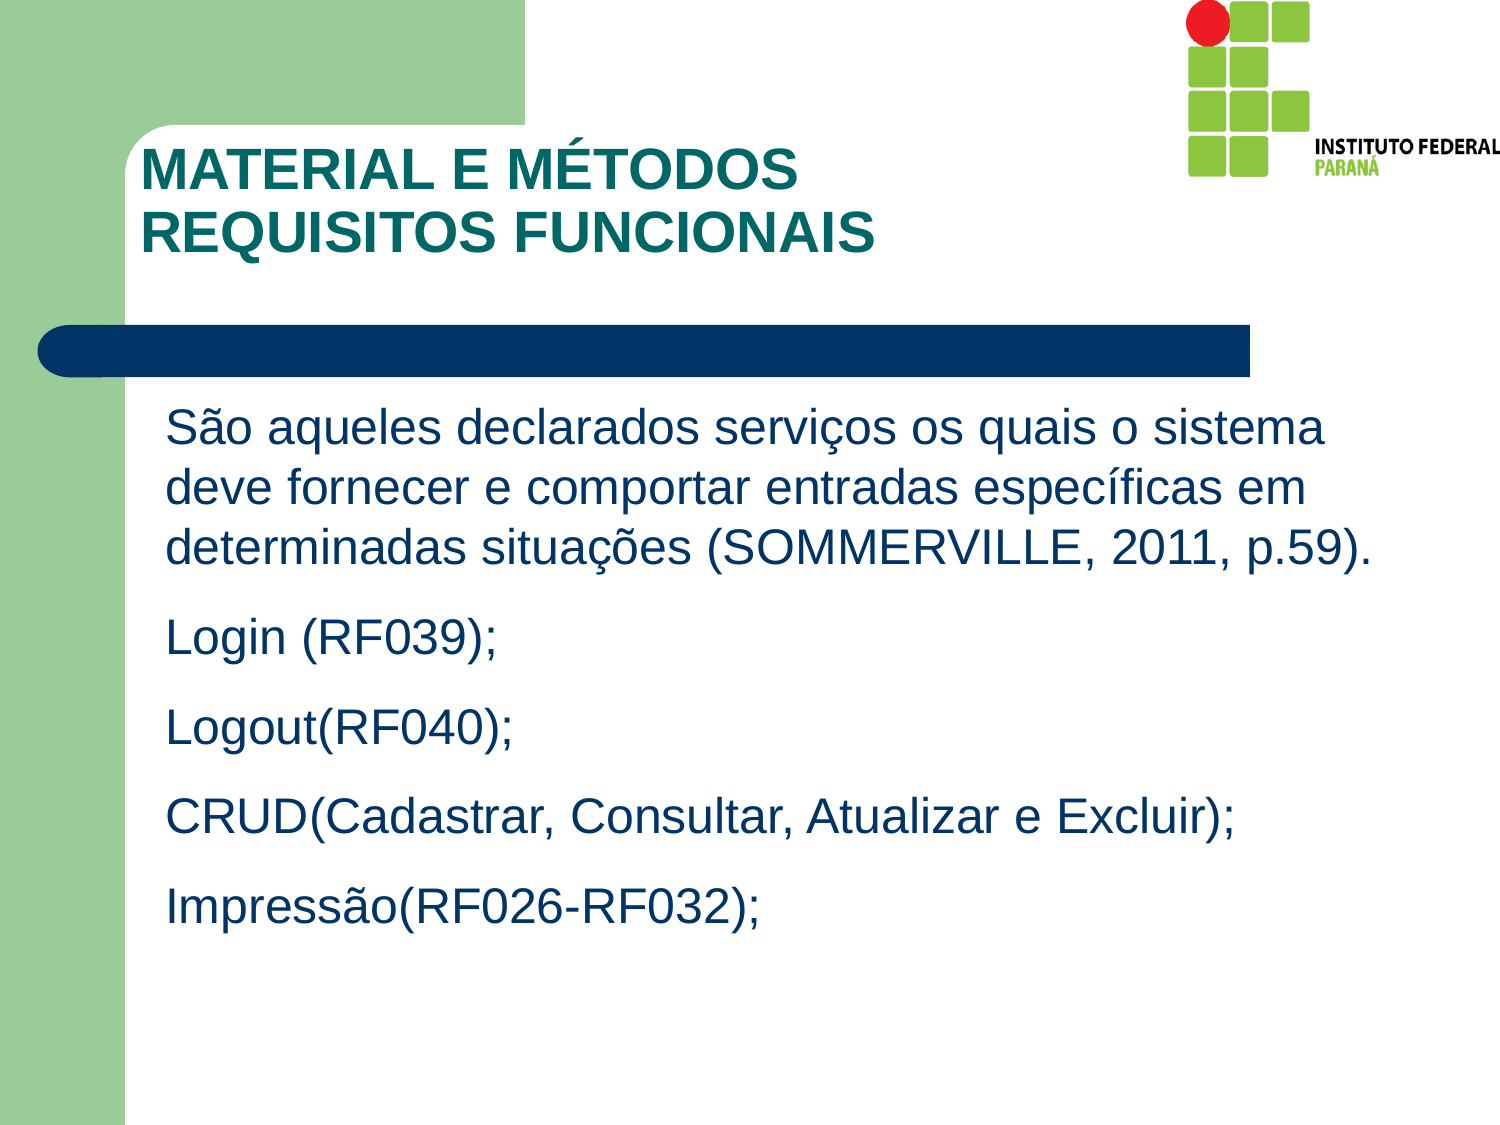

# MATERIAL E MÉTODOS REQUISITOS FUNCIONAIS
São aqueles declarados serviços os quais o sistema deve fornecer e comportar entradas específicas em determinadas situações (SOMMERVILLE, 2011, p.59).
Login (RF039);
Logout(RF040);
CRUD(Cadastrar, Consultar, Atualizar e Excluir);
Impressão(RF026-RF032);